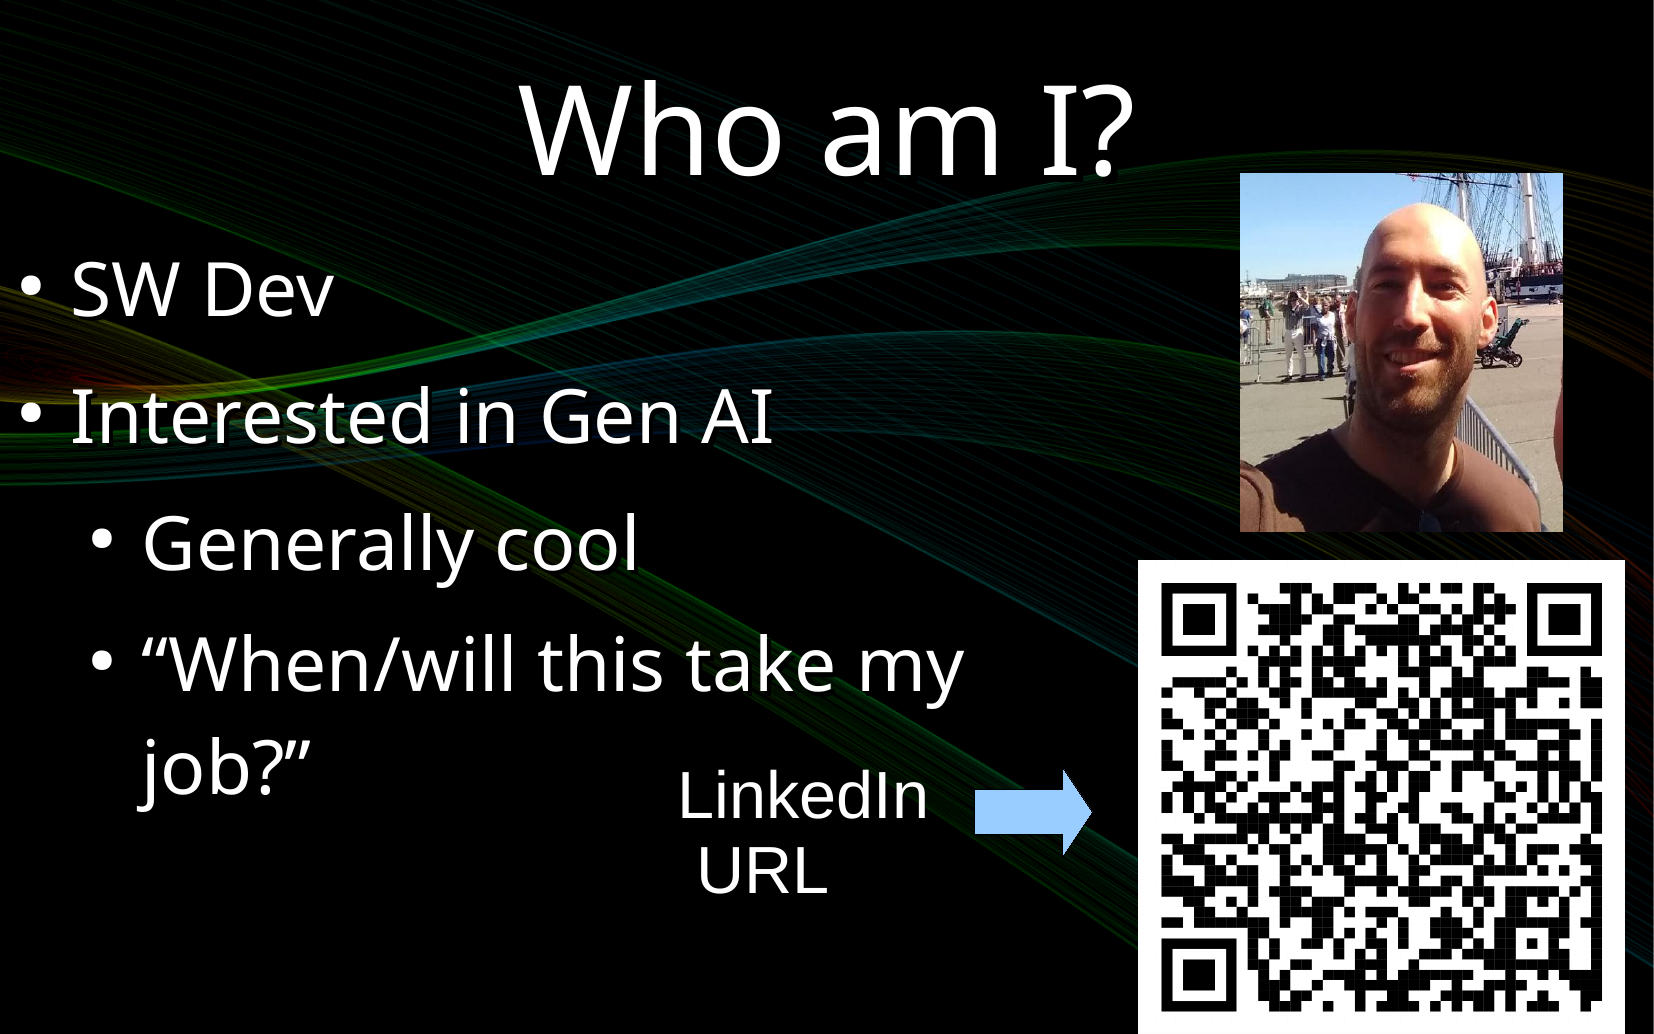

# Who am I?
SW Dev
Interested in Gen AI
Generally cool
“When/will this take my job?”
LinkedIn
 URL